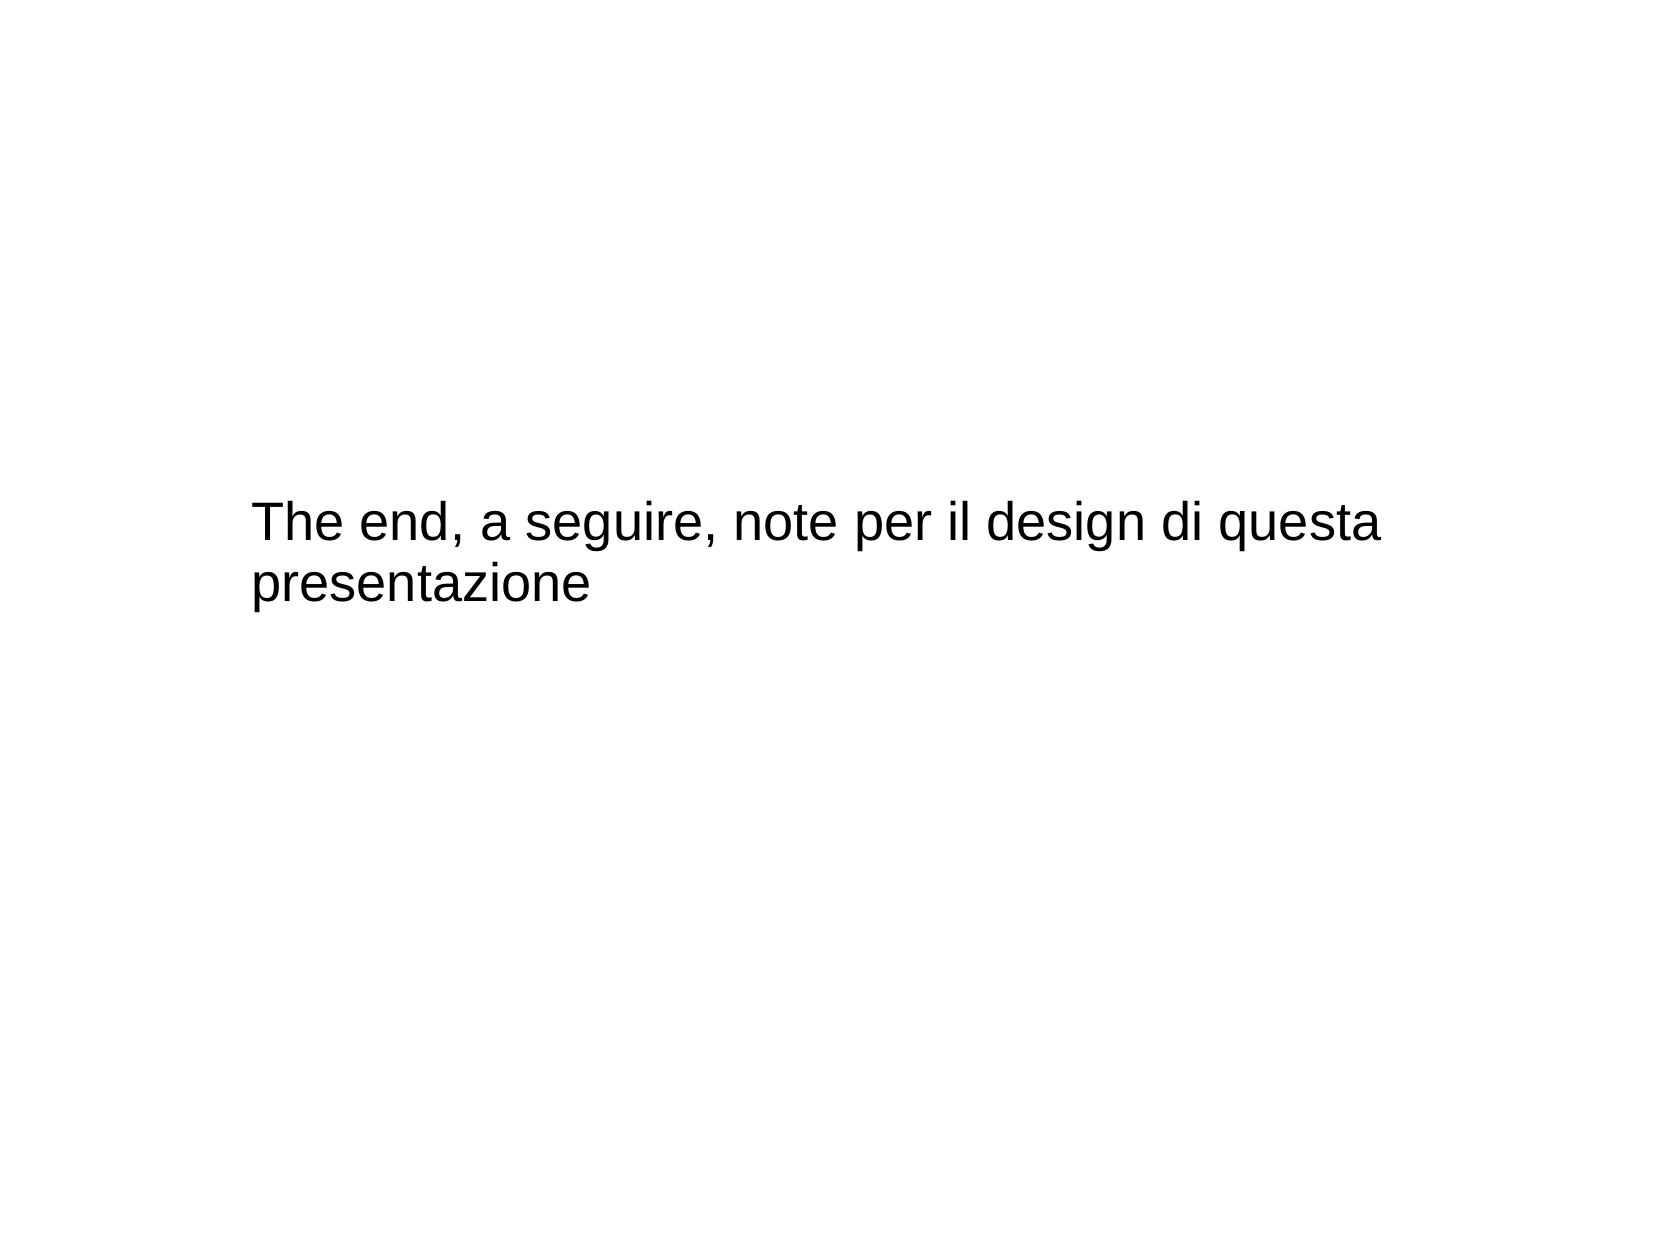

The end, a seguire, note per il design di questa presentazione